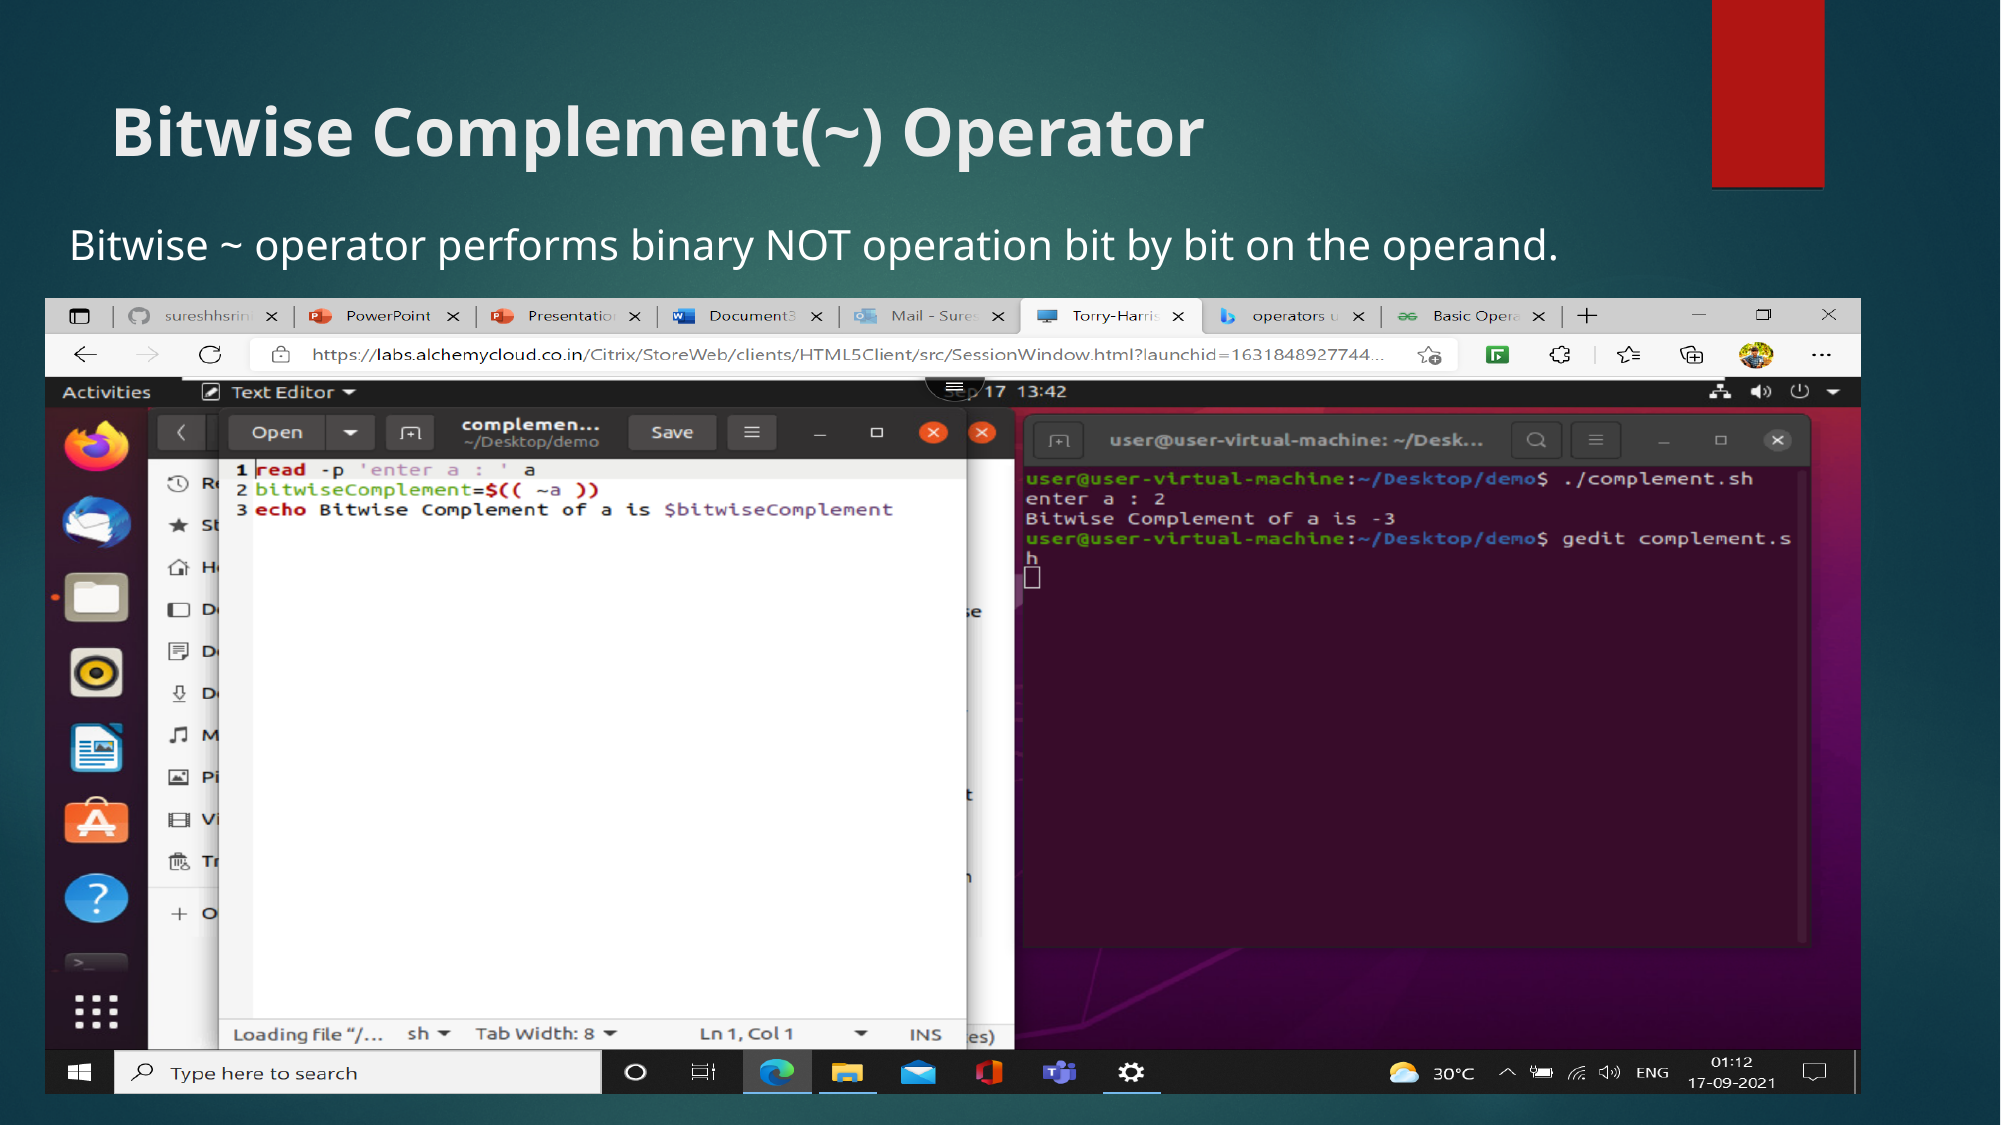

# Bitwise Complement(~) Operator
Bitwise ~ operator performs binary NOT operation bit by bit on the operand.